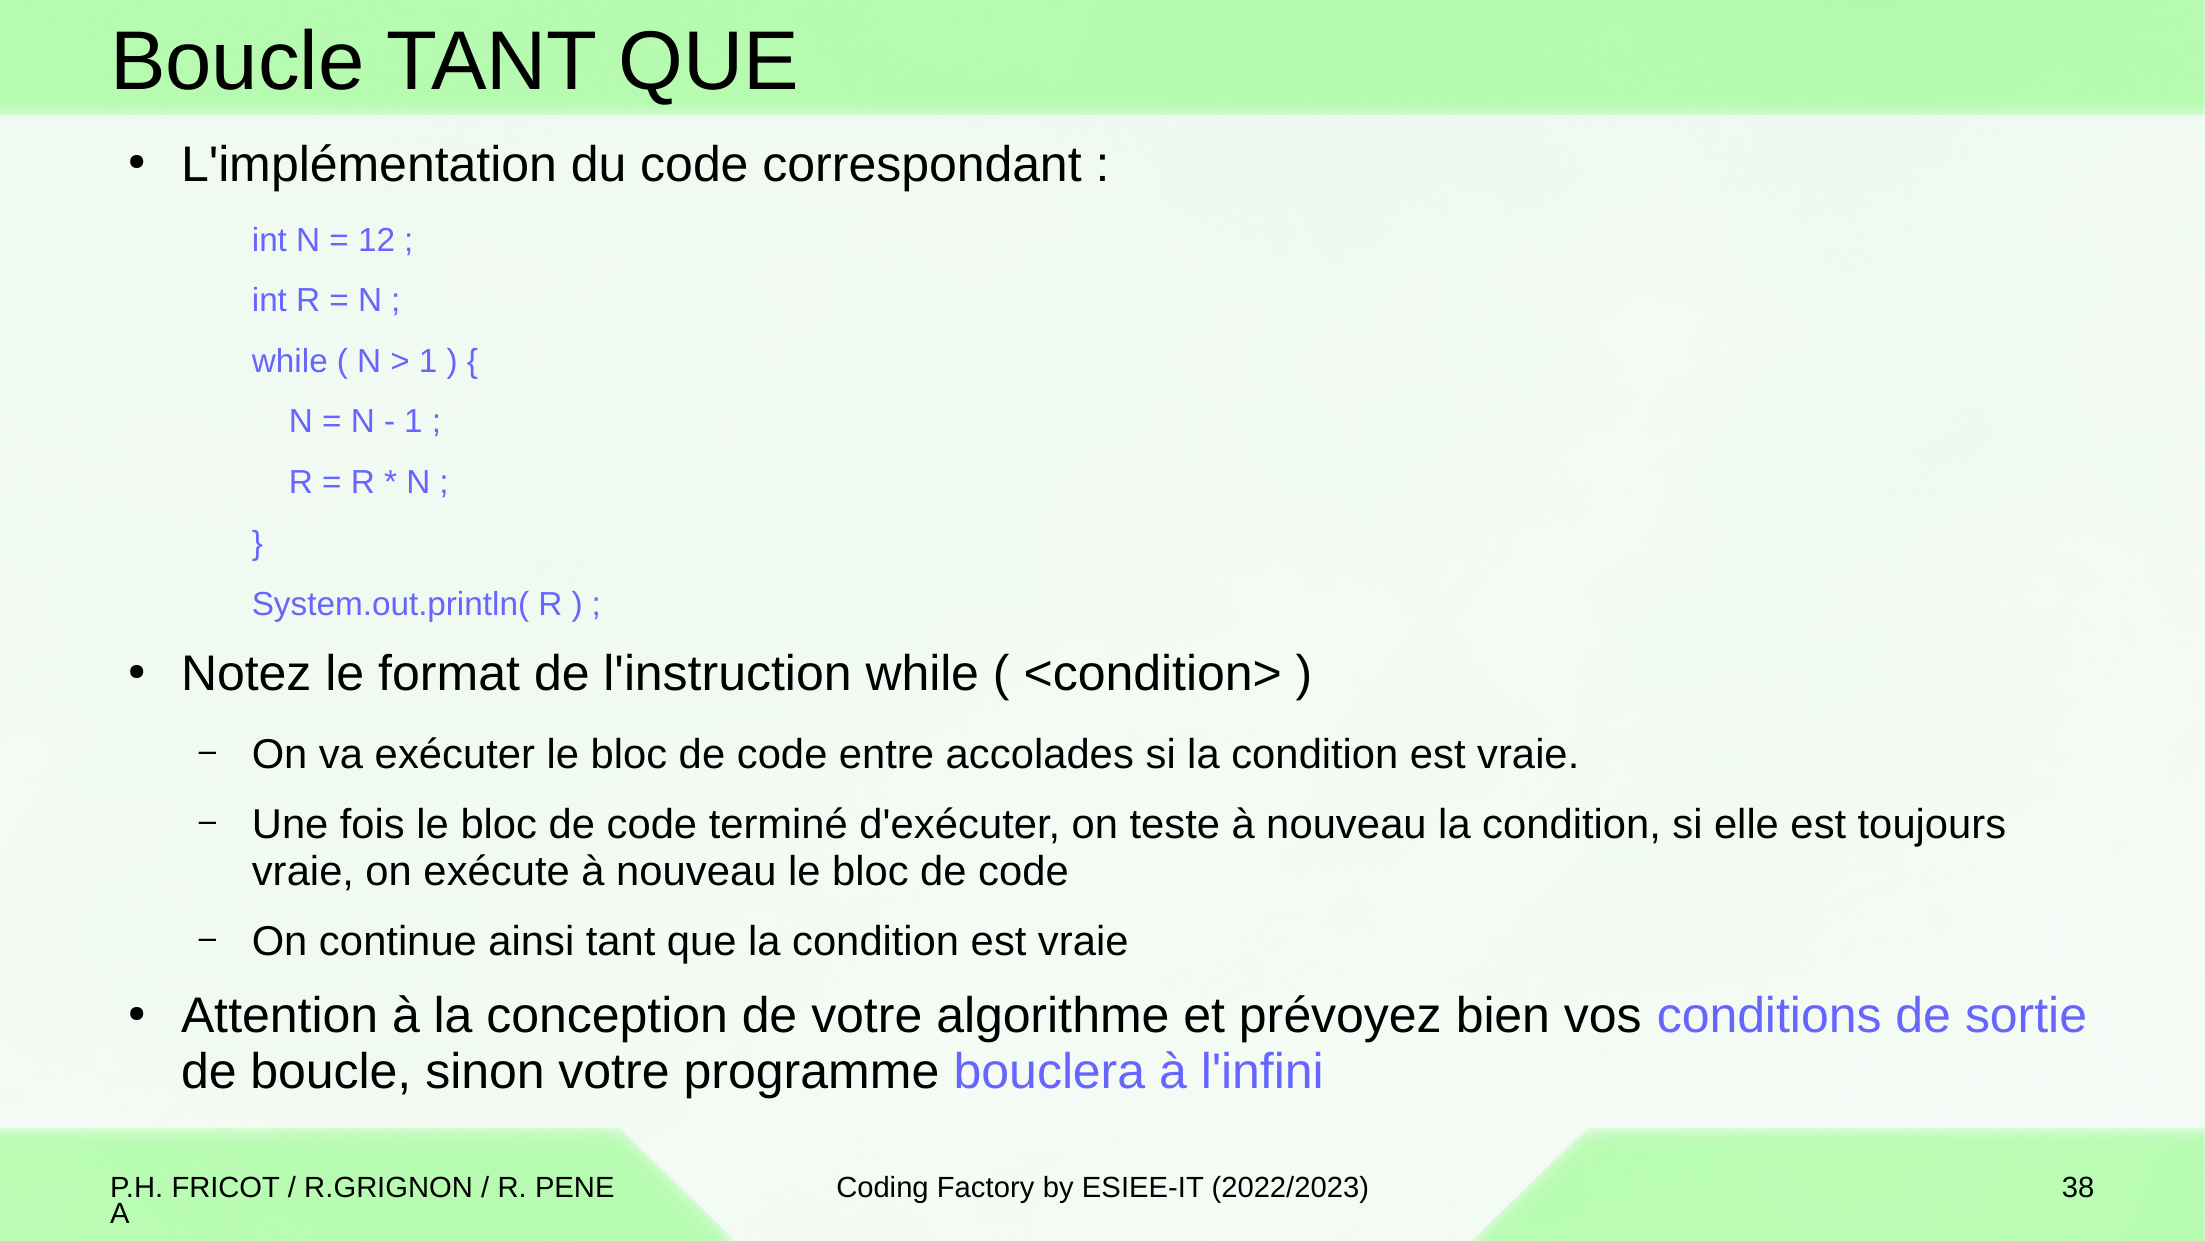

# Boucle TANT QUE
L'implémentation du code correspondant :
int N = 12 ;
int R = N ;
while ( N > 1 ) {
 N = N - 1 ;
 R = R * N ;
}
System.out.println( R ) ;
Notez le format de l'instruction while ( <condition> )
On va exécuter le bloc de code entre accolades si la condition est vraie.
Une fois le bloc de code terminé d'exécuter, on teste à nouveau la condition, si elle est toujours vraie, on exécute à nouveau le bloc de code
On continue ainsi tant que la condition est vraie
Attention à la conception de votre algorithme et prévoyez bien vos conditions de sortie de boucle, sinon votre programme bouclera à l'infini
P.H. FRICOT / R.GRIGNON / R. PENEA
Coding Factory by ESIEE-IT (2022/2023)
38